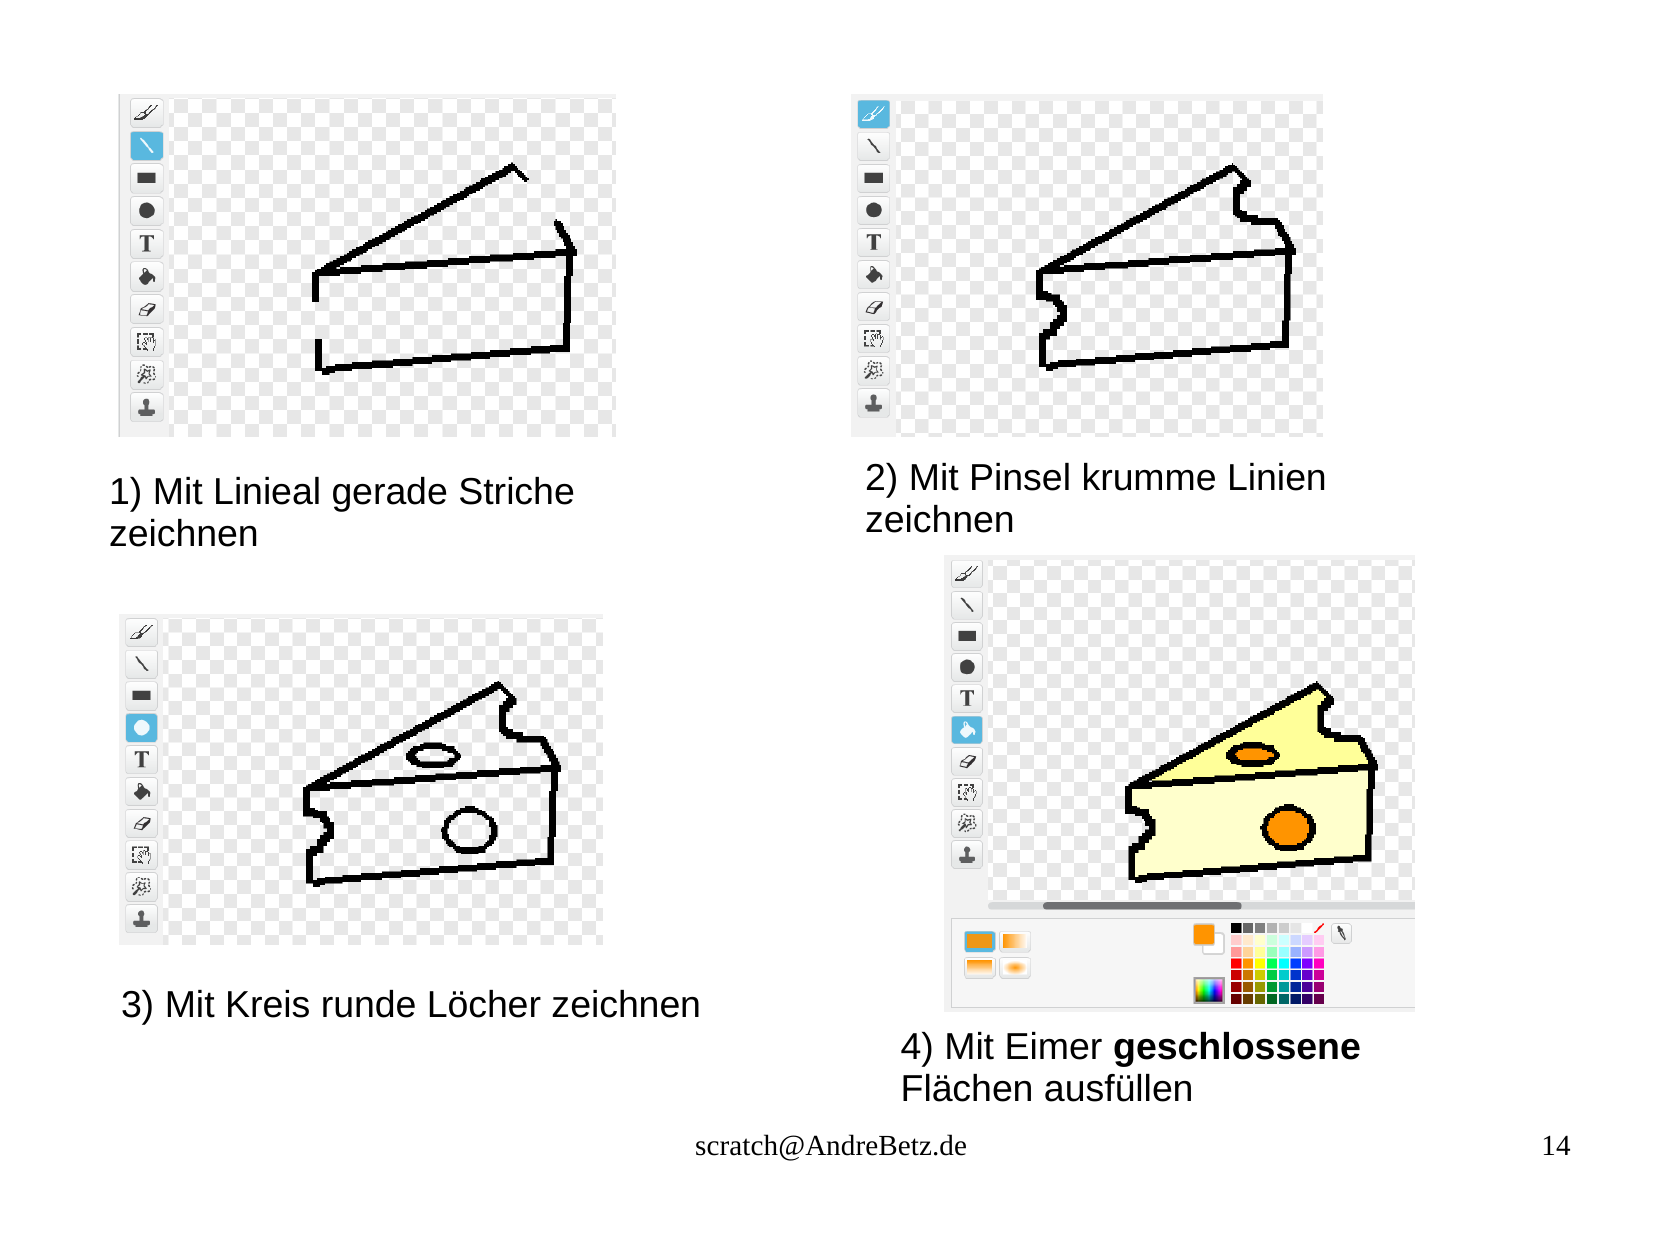

2) Mit Pinsel krumme Linien zeichnen
1) Mit Linieal gerade Striche zeichnen
3) Mit Kreis runde Löcher zeichnen
4) Mit Eimer geschlossene Flächen ausfüllen
 scratch@AndreBetz.de
14